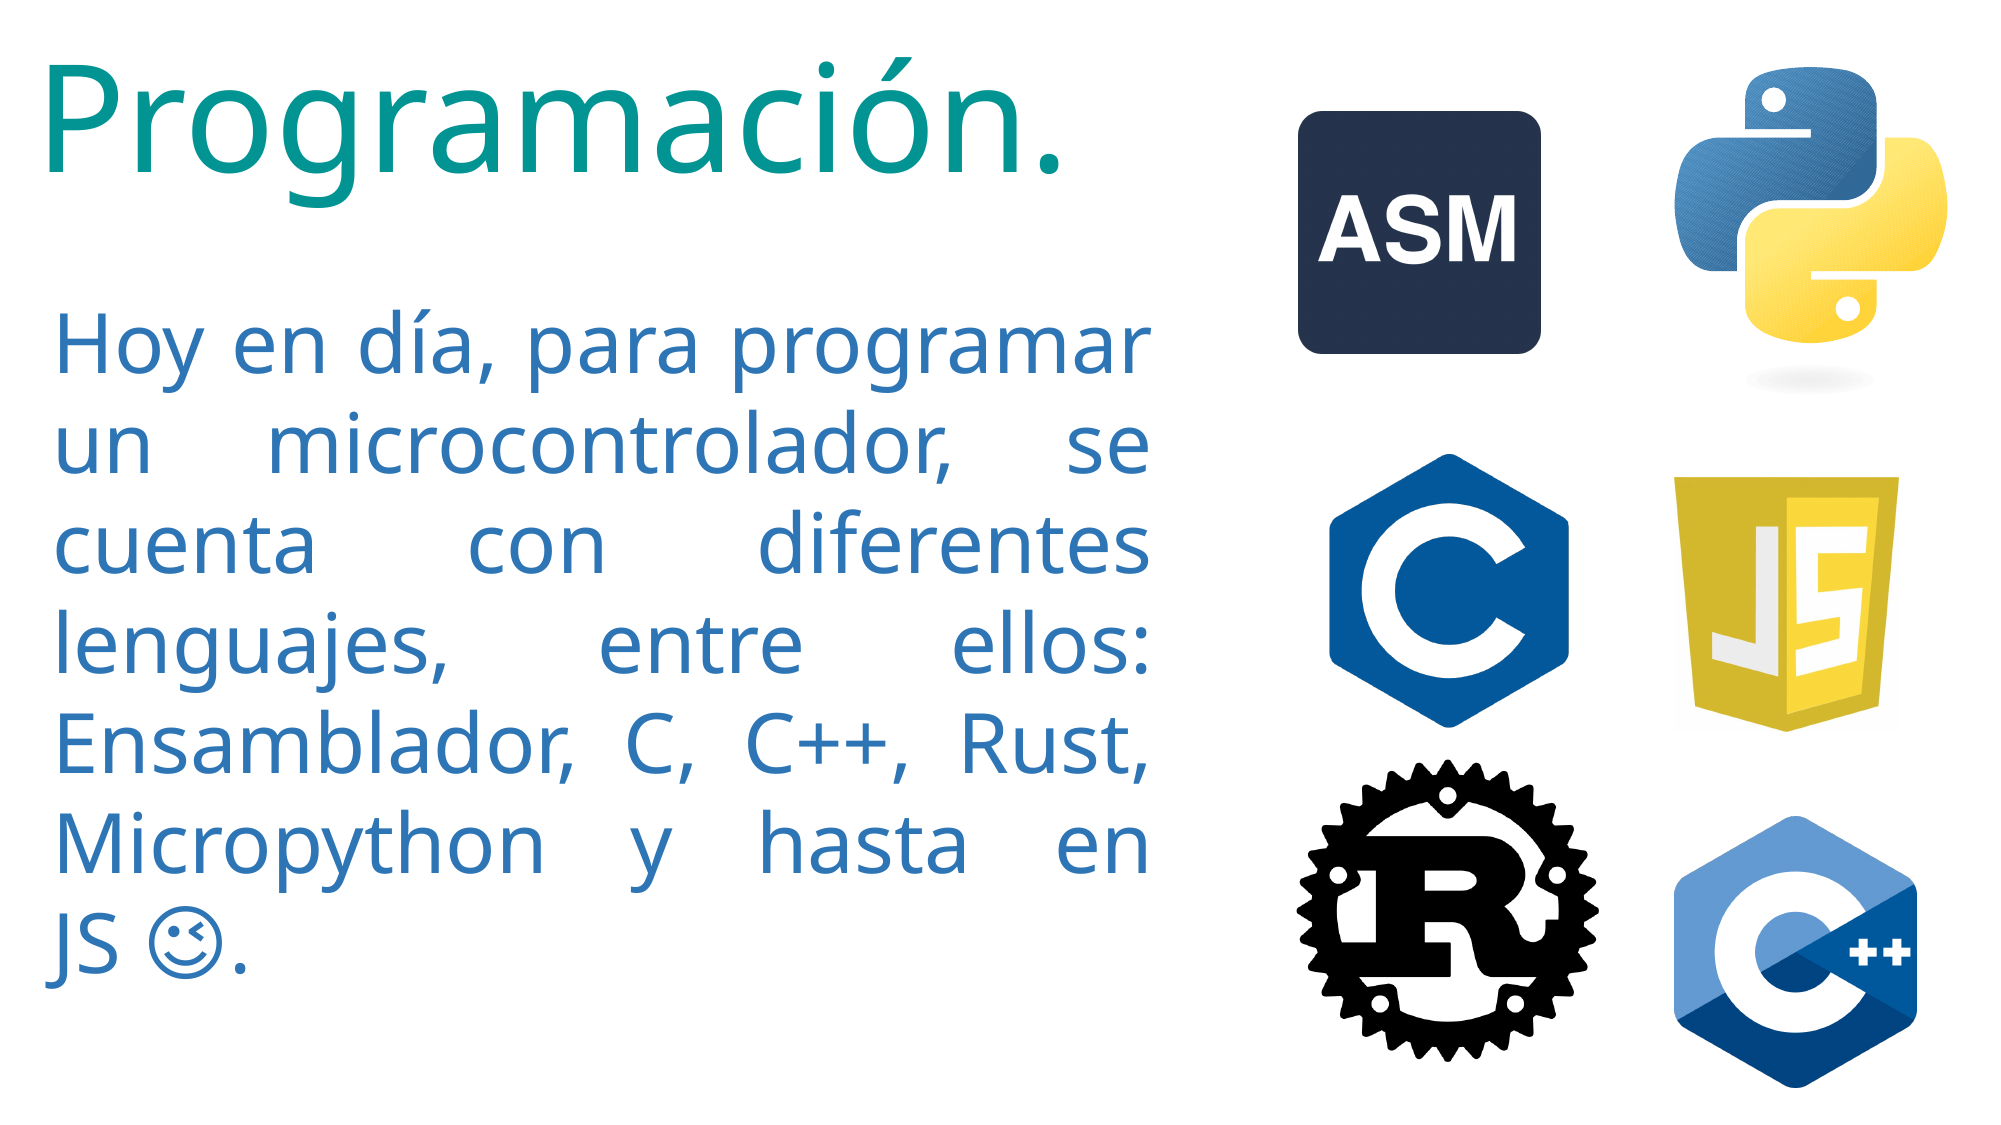

# Programación.
Hoy en día, para programar un microcontrolador, se cuenta con diferentes lenguajes, entre ellos: Ensamblador, C, C++, Rust, Micropython y hasta en JS 😉.